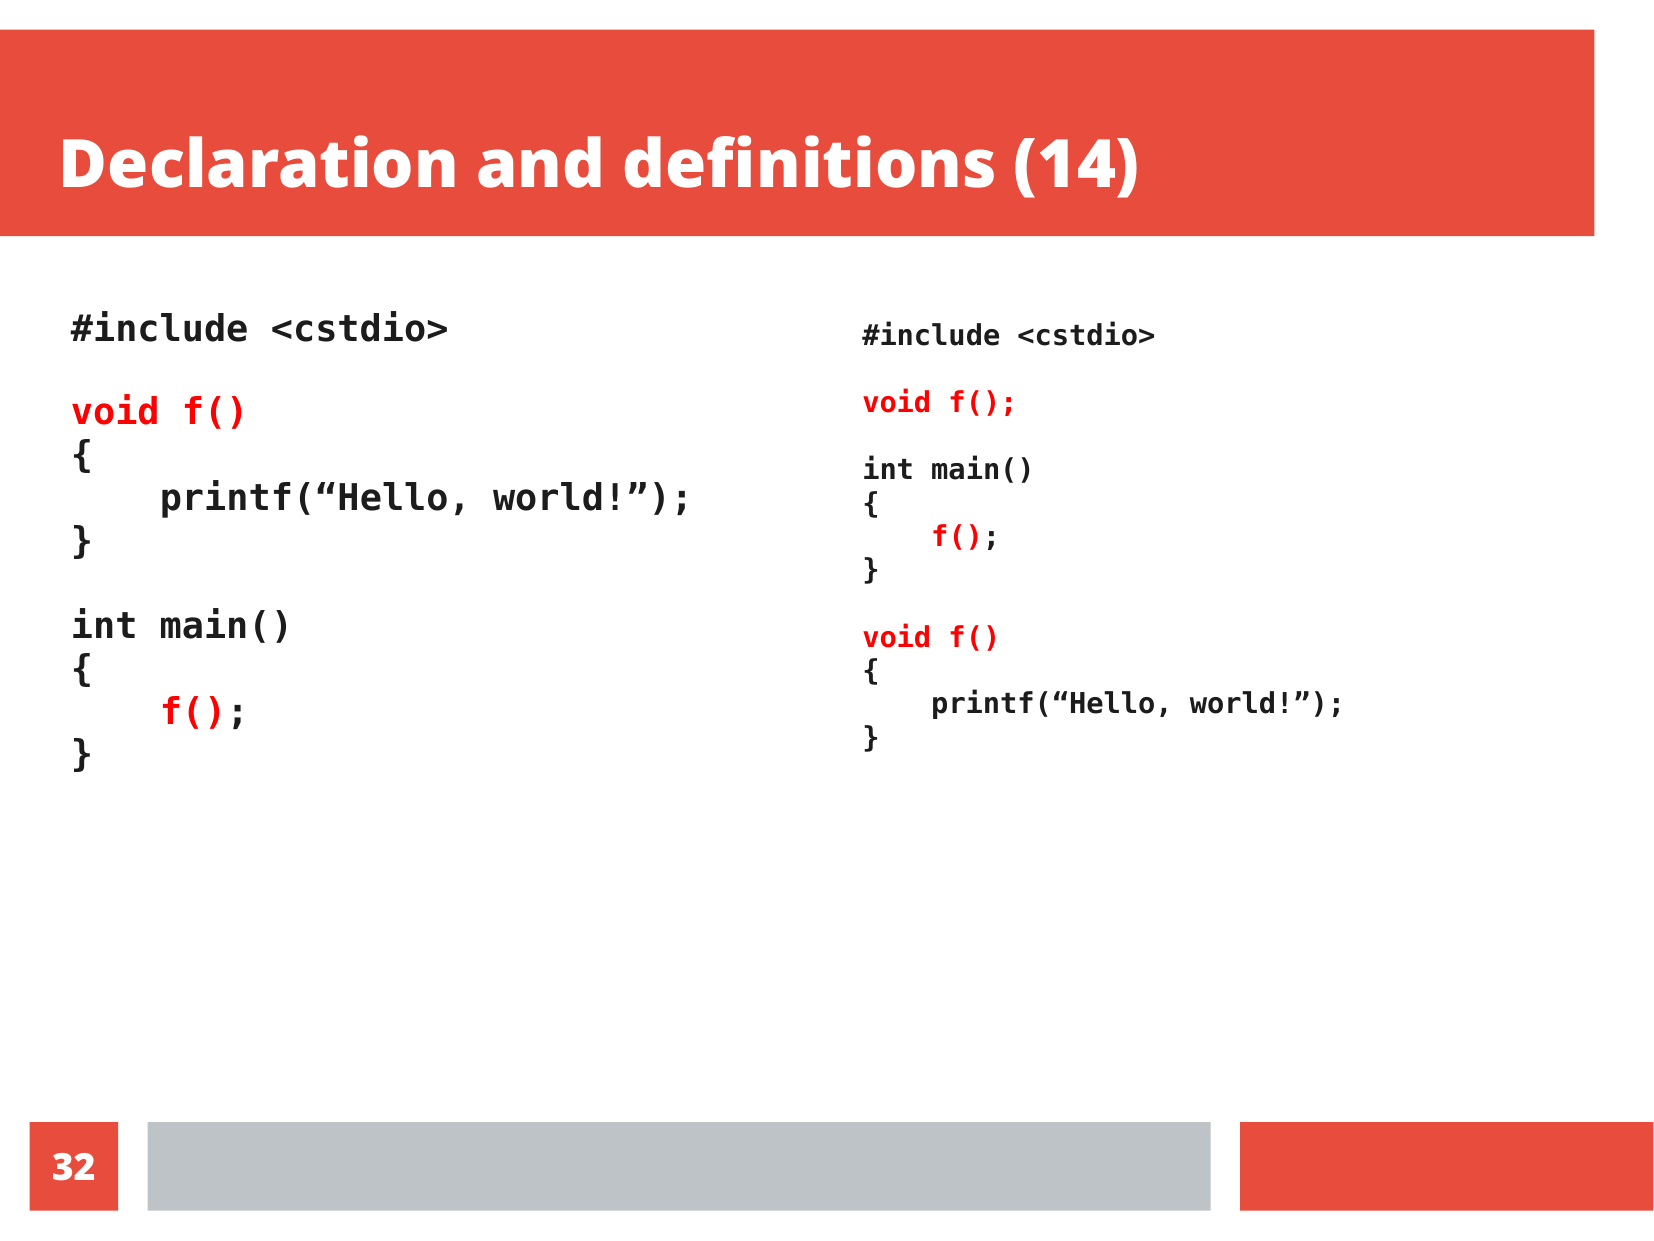

# Declaration and definitions (14)
#include <cstdio>
void f()
{
 printf(“Hello, world!”);
}
int main()
{
 f();
}
#include <cstdio>
void f();
int main()
{
 f();
}
void f()
{
 printf(“Hello, world!”);
}
32